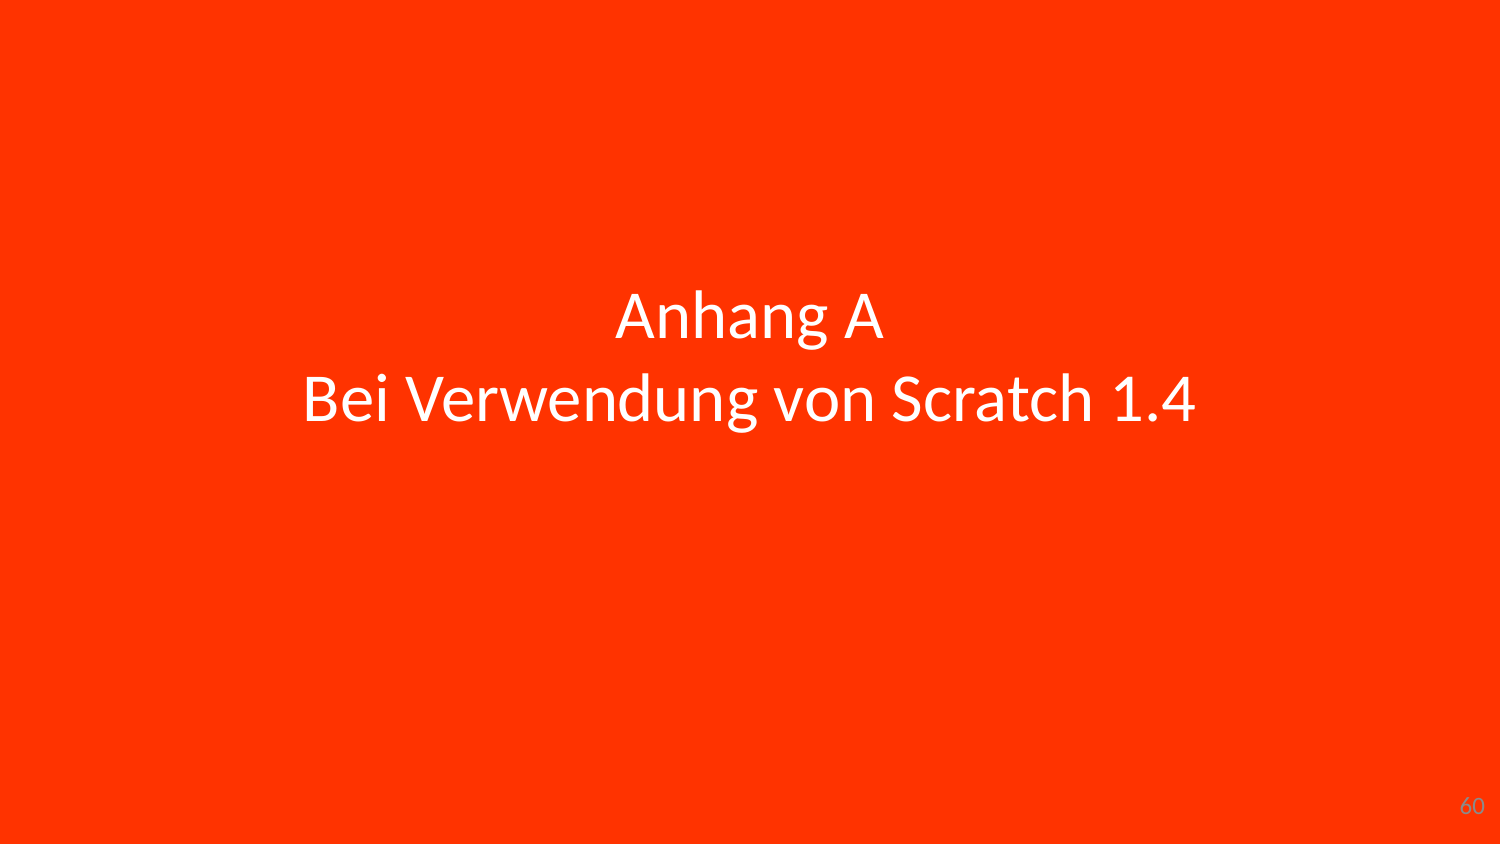

# Anhang A Bei Verwendung von Scratch 1.4